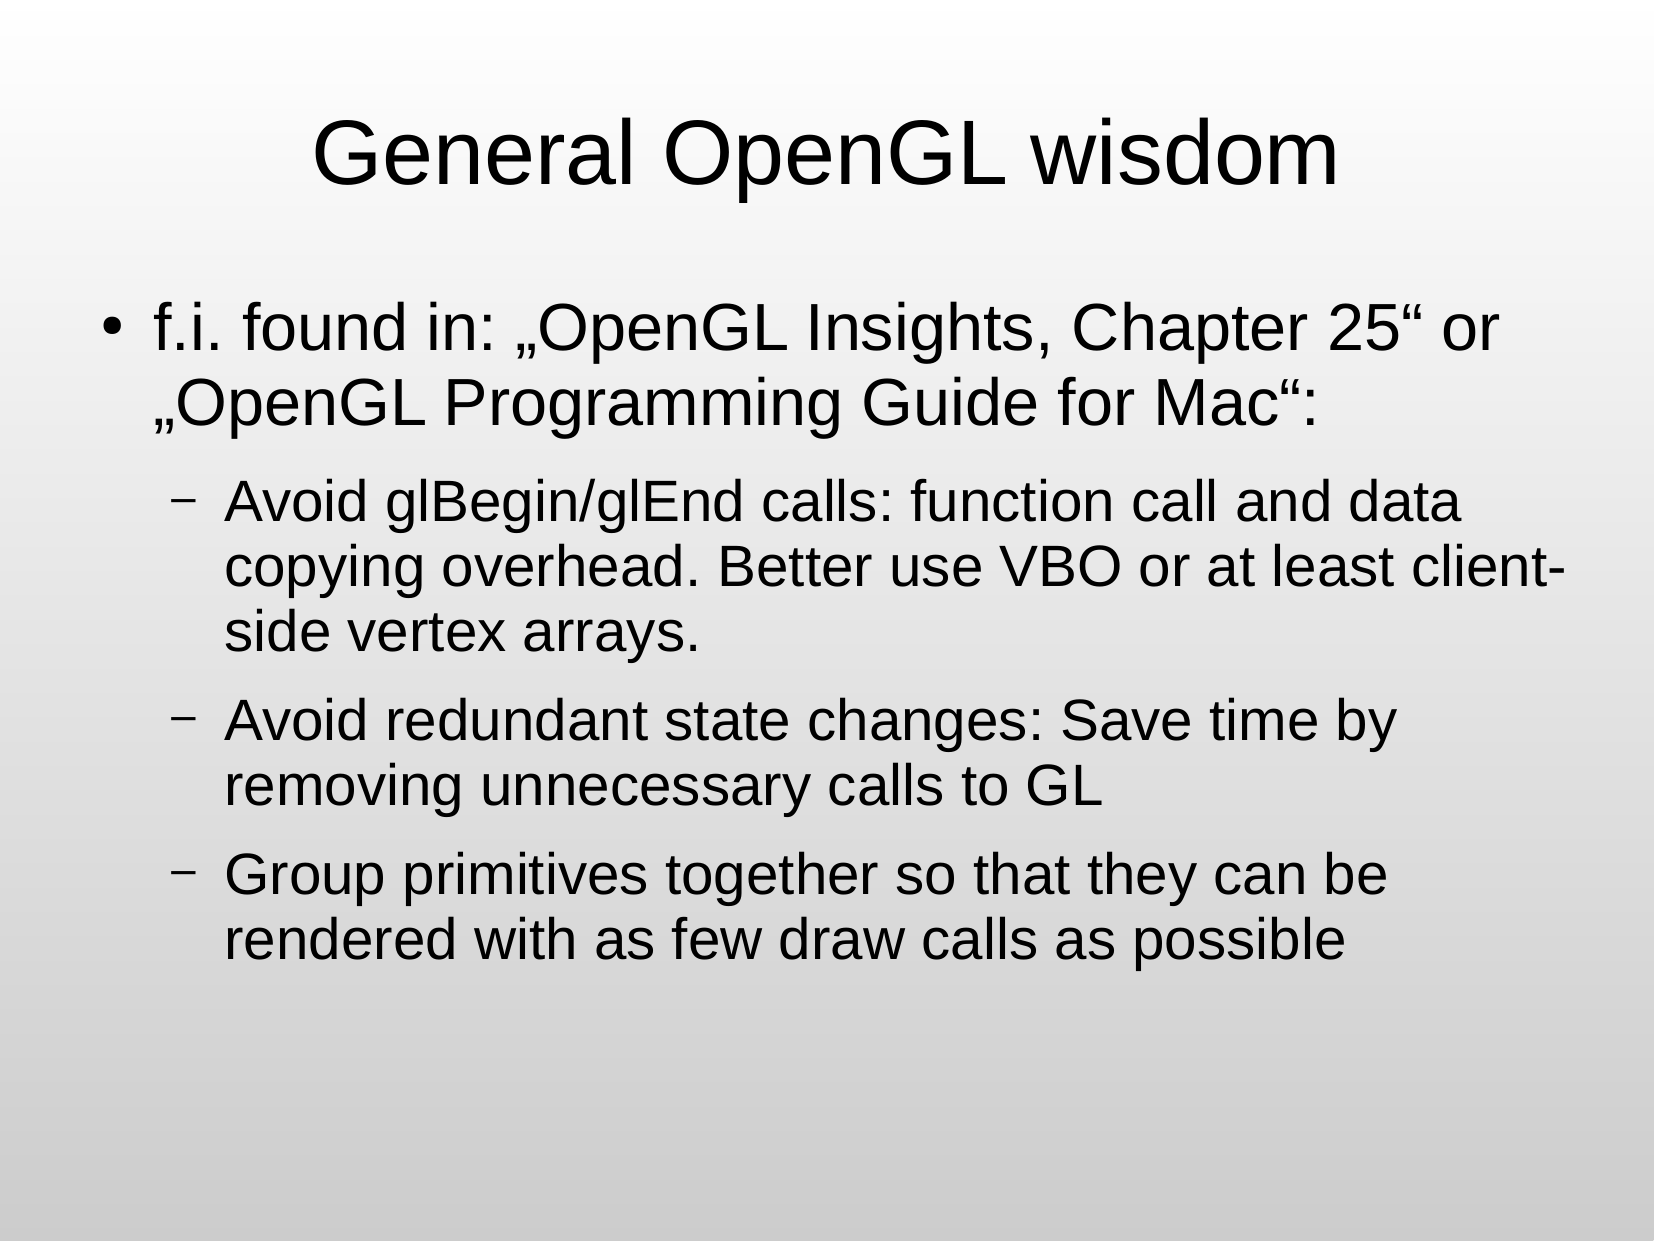

# General OpenGL wisdom
f.i. found in: „OpenGL Insights, Chapter 25“ or „OpenGL Programming Guide for Mac“:
Avoid glBegin/glEnd calls: function call and data copying overhead. Better use VBO or at least client-side vertex arrays.
Avoid redundant state changes: Save time by removing unnecessary calls to GL
Group primitives together so that they can be rendered with as few draw calls as possible